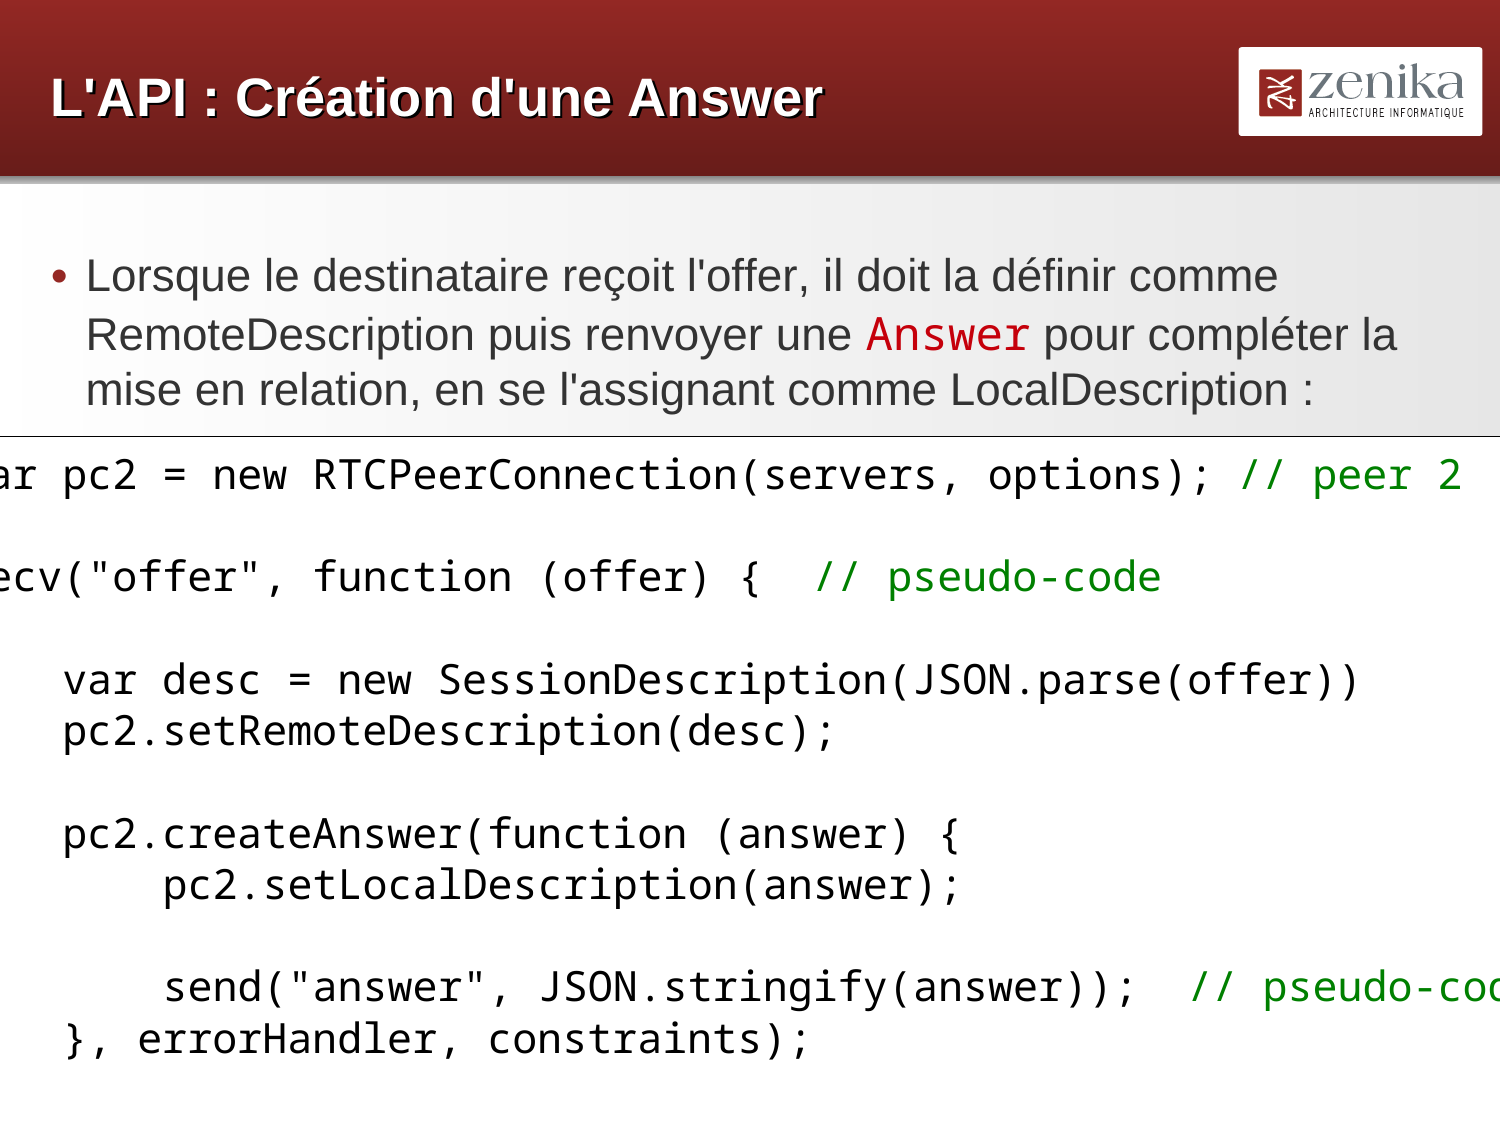

# L'API : Création d'une Answer
Lorsque le destinataire reçoit l'offer, il doit la définir comme RemoteDescription puis renvoyer une Answer pour compléter la mise en relation, en se l'assignant comme LocalDescription :
var pc2 = new RTCPeerConnection(servers, options); // peer 2
recv("offer", function (offer) { // pseudo-code
 var desc = new SessionDescription(JSON.parse(offer))
 pc2.setRemoteDescription(desc);
 pc2.createAnswer(function (answer) {
 pc2.setLocalDescription(answer);
 send("answer", JSON.stringify(answer)); // pseudo-code
 }, errorHandler, constraints);
});